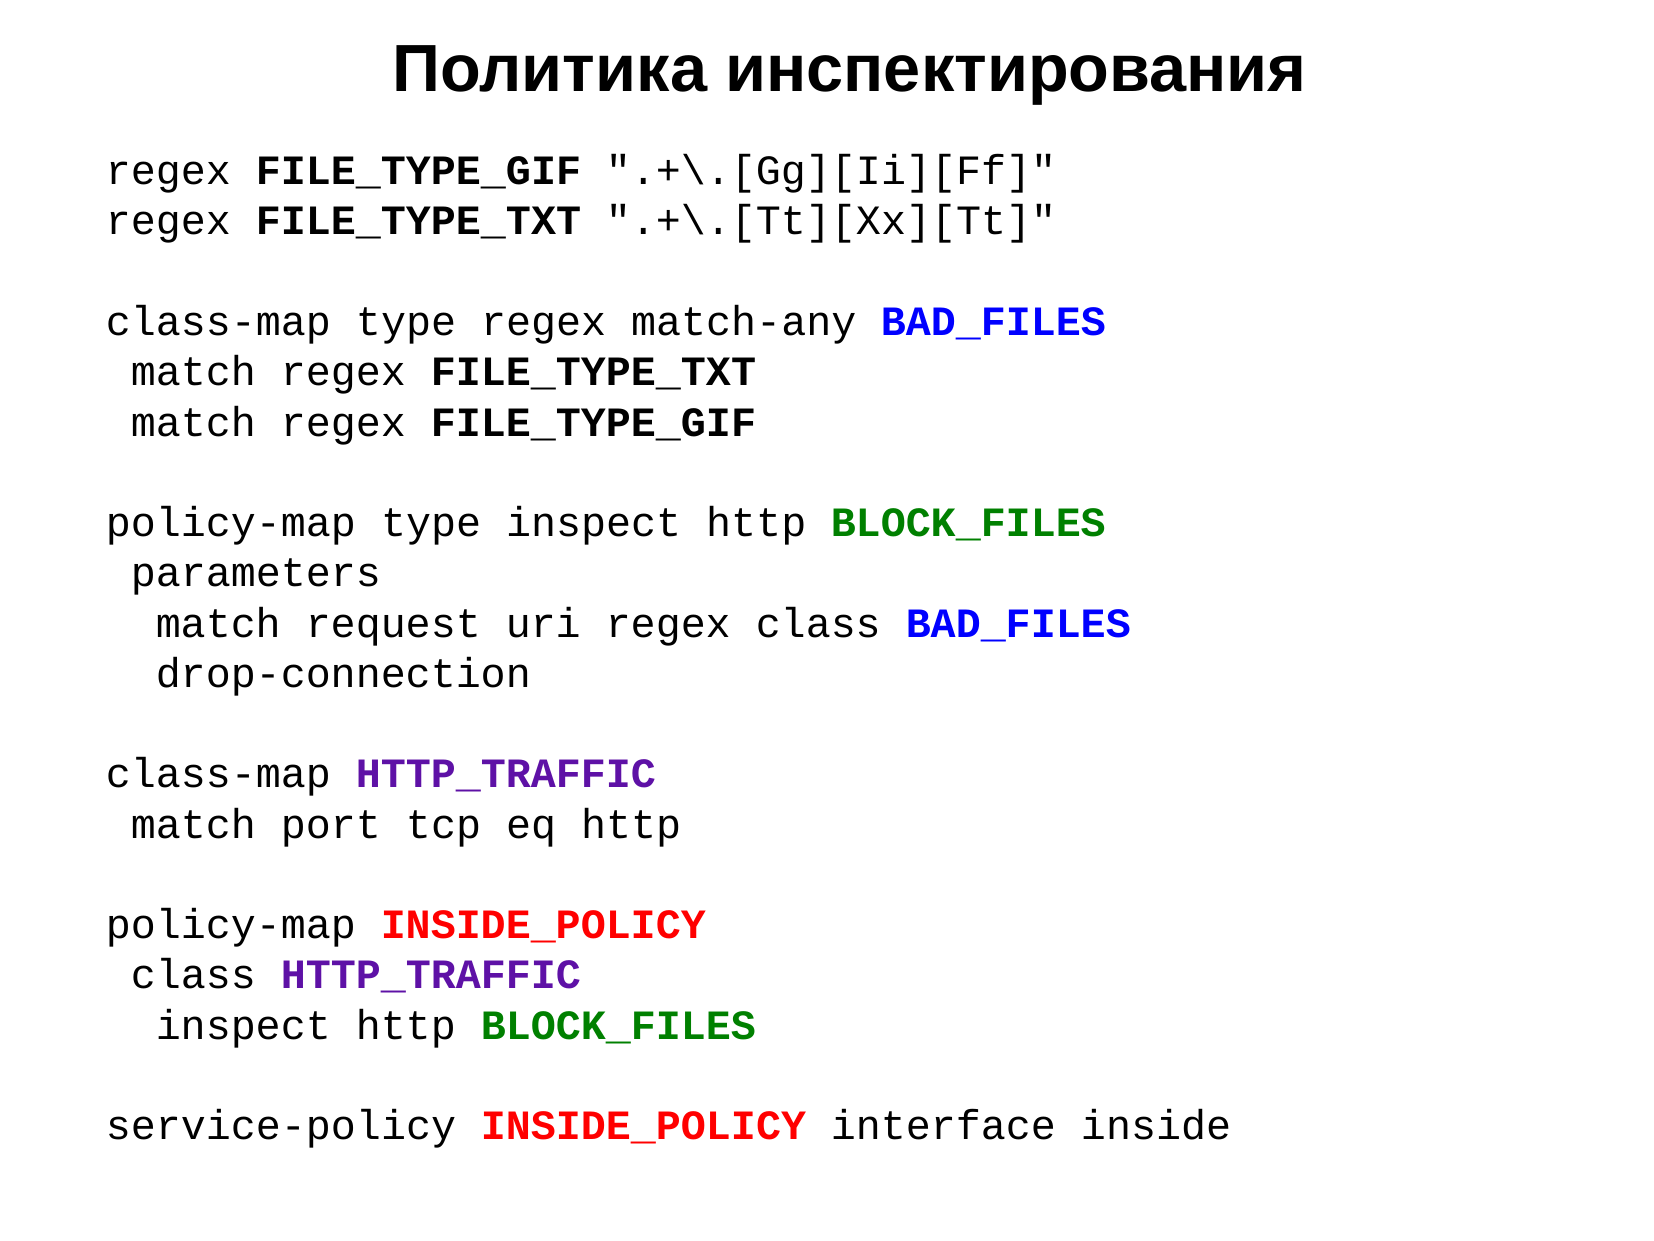

Политика инспектирования
# regex FILE_TYPE_GIF ".+\.[Gg][Ii][Ff]"
regex FILE_TYPE_TXT ".+\.[Tt][Xx][Tt]"
class-map type regex match-any BAD_FILES
 match regex FILE_TYPE_TXT
 match regex FILE_TYPE_GIF
policy-map type inspect http BLOCK_FILES
 parameters
 match request uri regex class BAD_FILES
 drop-connection
class-map HTTP_TRAFFIC
 match port tcp eq http
policy-map INSIDE_POLICY
 class HTTP_TRAFFIC
 inspect http BLOCK_FILES
service-policy INSIDE_POLICY interface inside